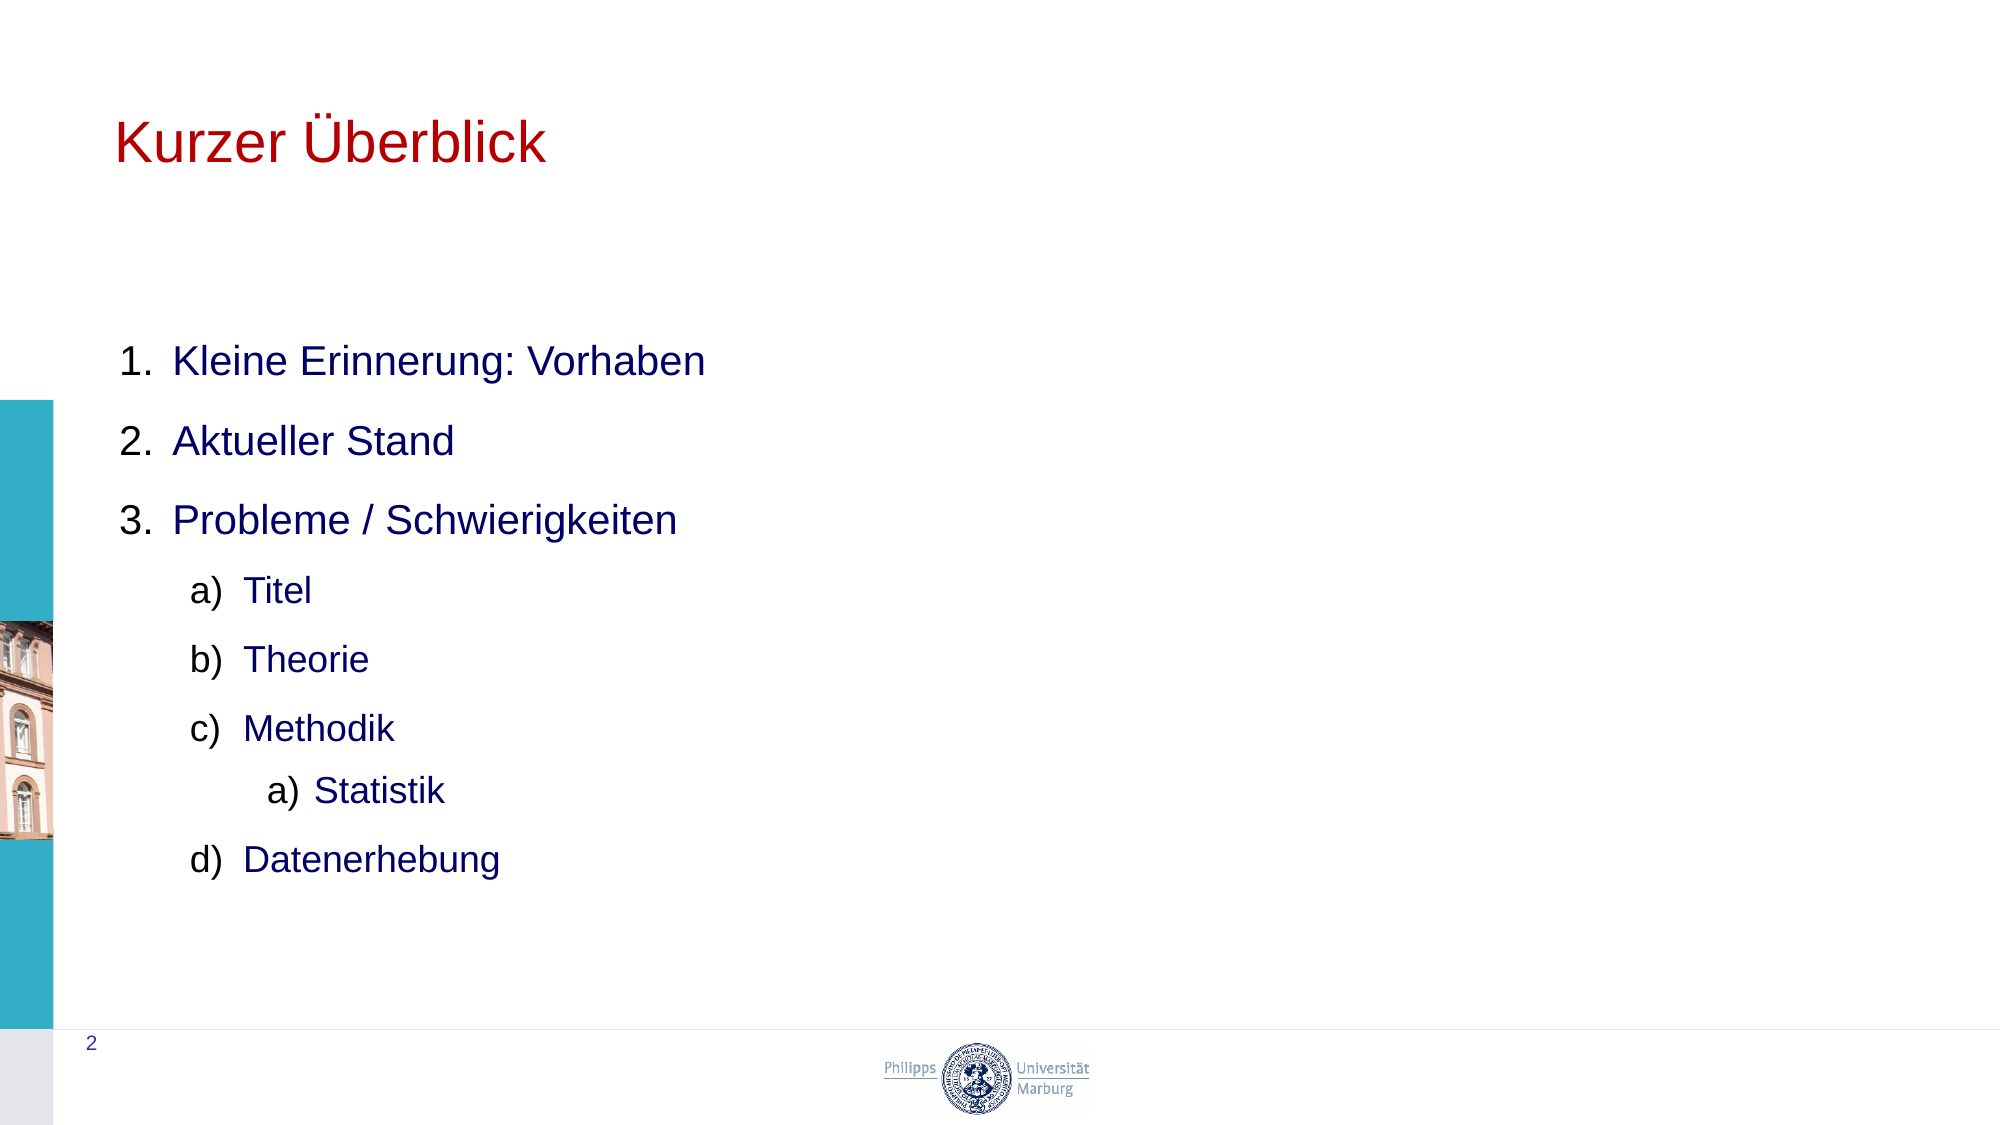

# Kurzer Überblick
Kleine Erinnerung: Vorhaben
Aktueller Stand
Probleme / Schwierigkeiten
Titel
Theorie
Methodik
Statistik
Datenerhebung